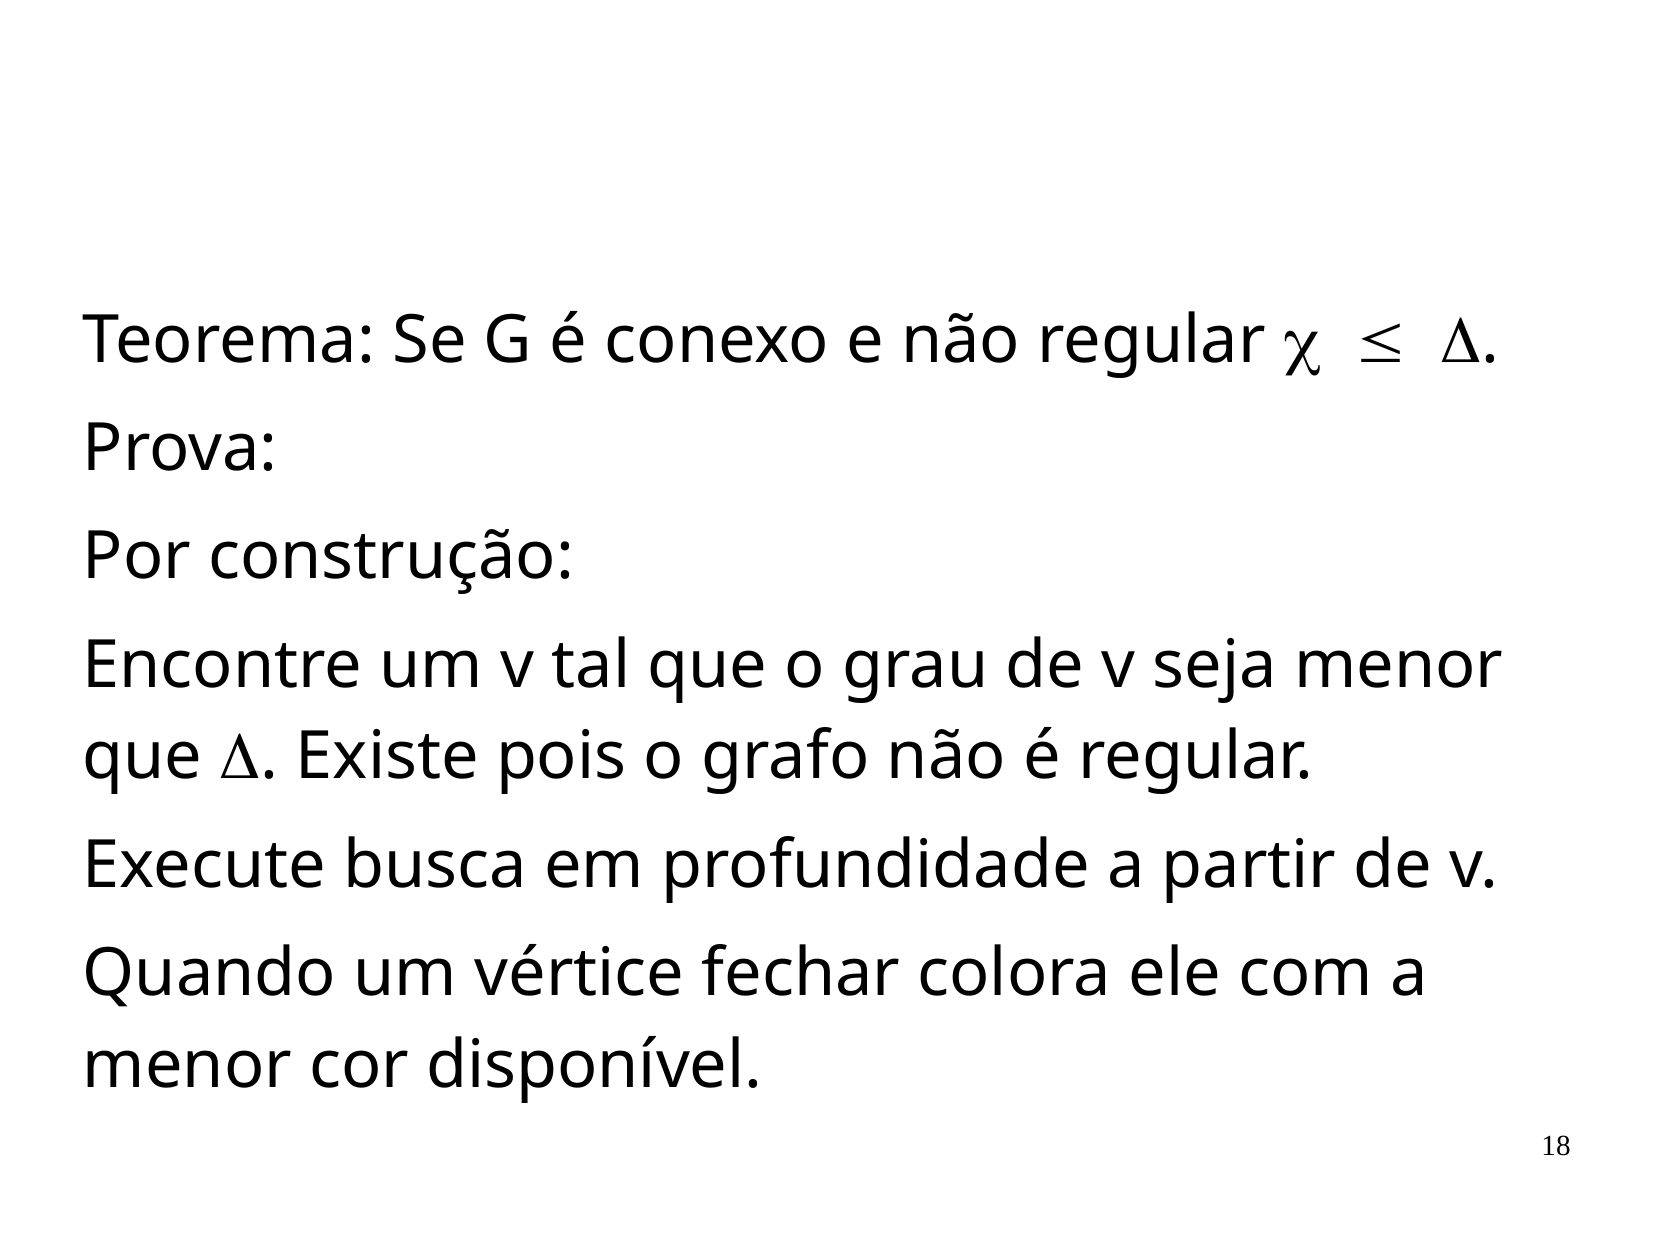

#
Teorema: Se G é conexo e não regular  .
Prova:
Por construção:
Encontre um v tal que o grau de v seja menor que . Existe pois o grafo não é regular.
Execute busca em profundidade a partir de v.
Quando um vértice fechar colora ele com a menor cor disponível.
Mostrar que não usa mais do que  cores.
18